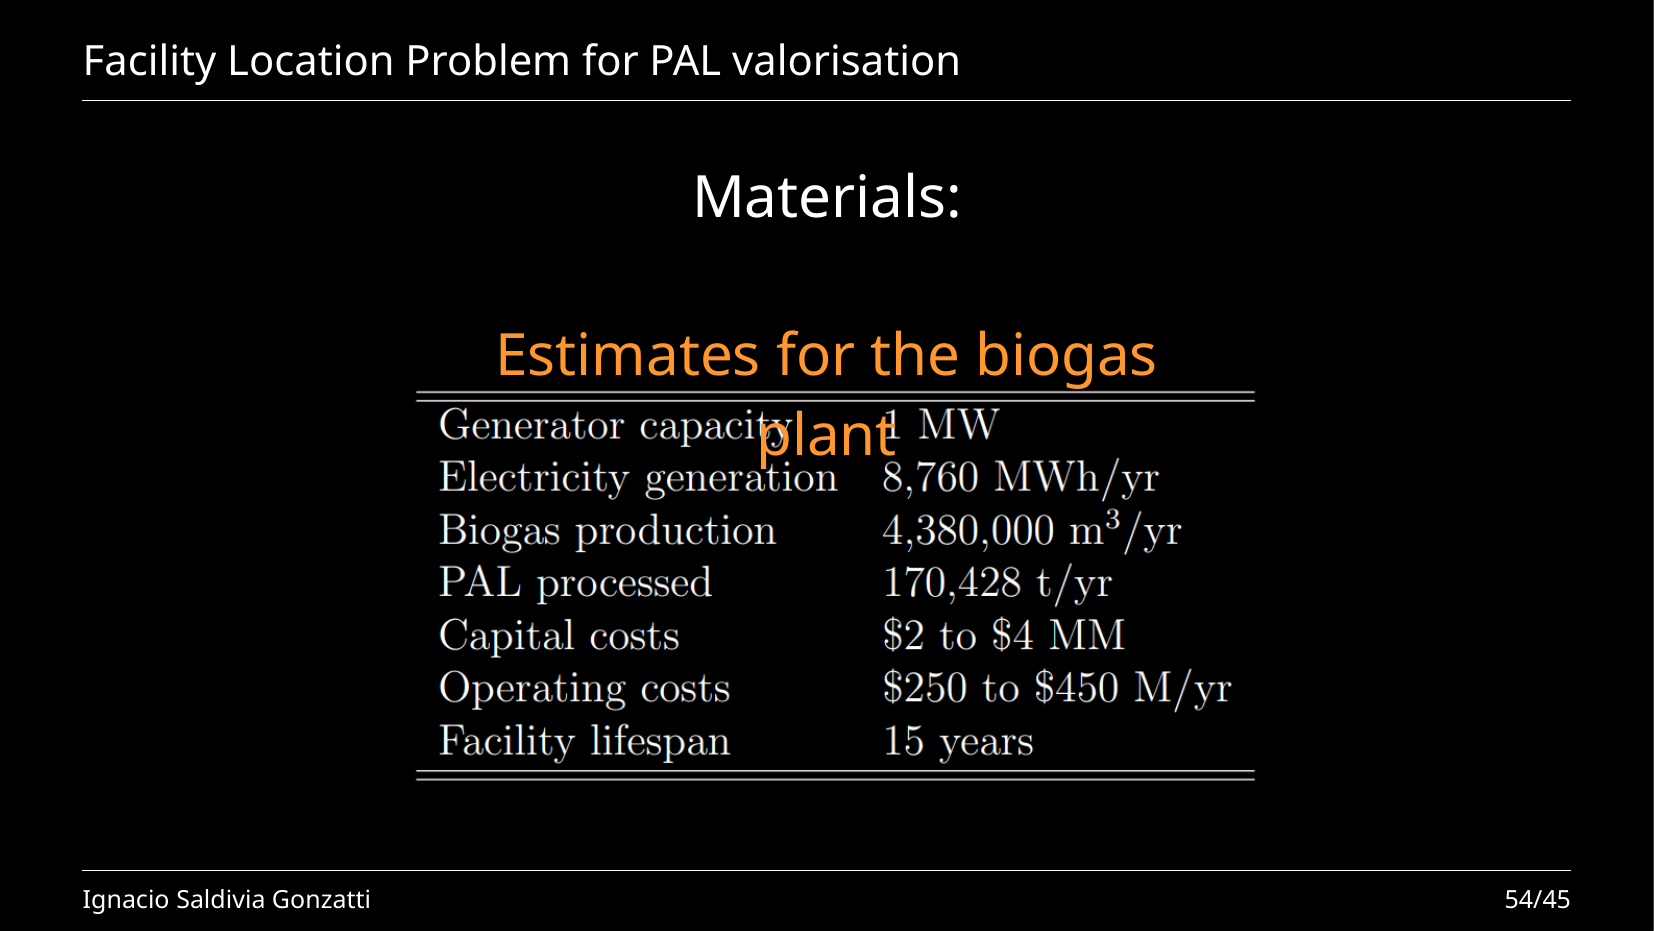

# Facility Location Problem for PAL valorisation
Materials:
Estimates for the biogas plant
Ignacio Saldivia Gonzatti
54